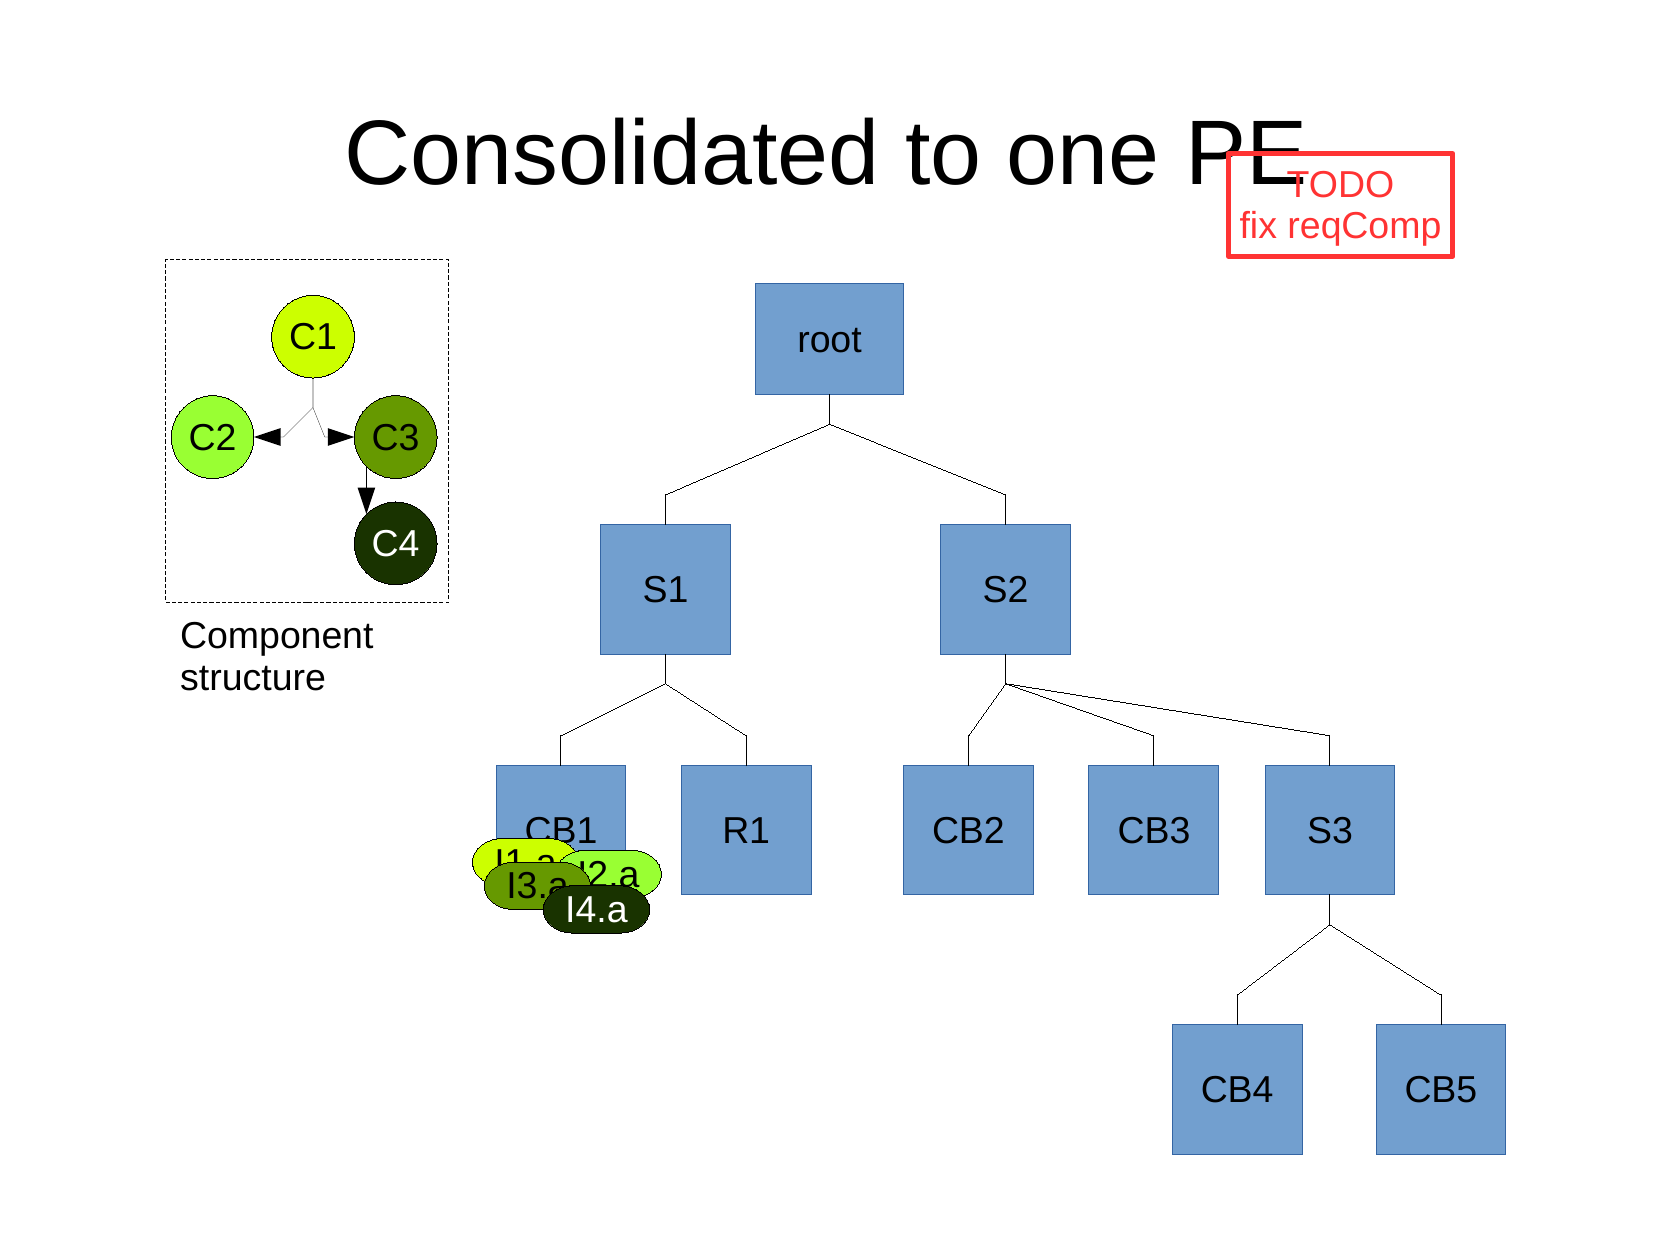

# Consolidated to one PE
TODO
fix reqComp
root
C1
C2
C3
C4
S1
S2
Component
structure
CB1
R1
CB2
CB3
S3
I1.a
I2.a
I3.a
I4.a
CB4
CB5